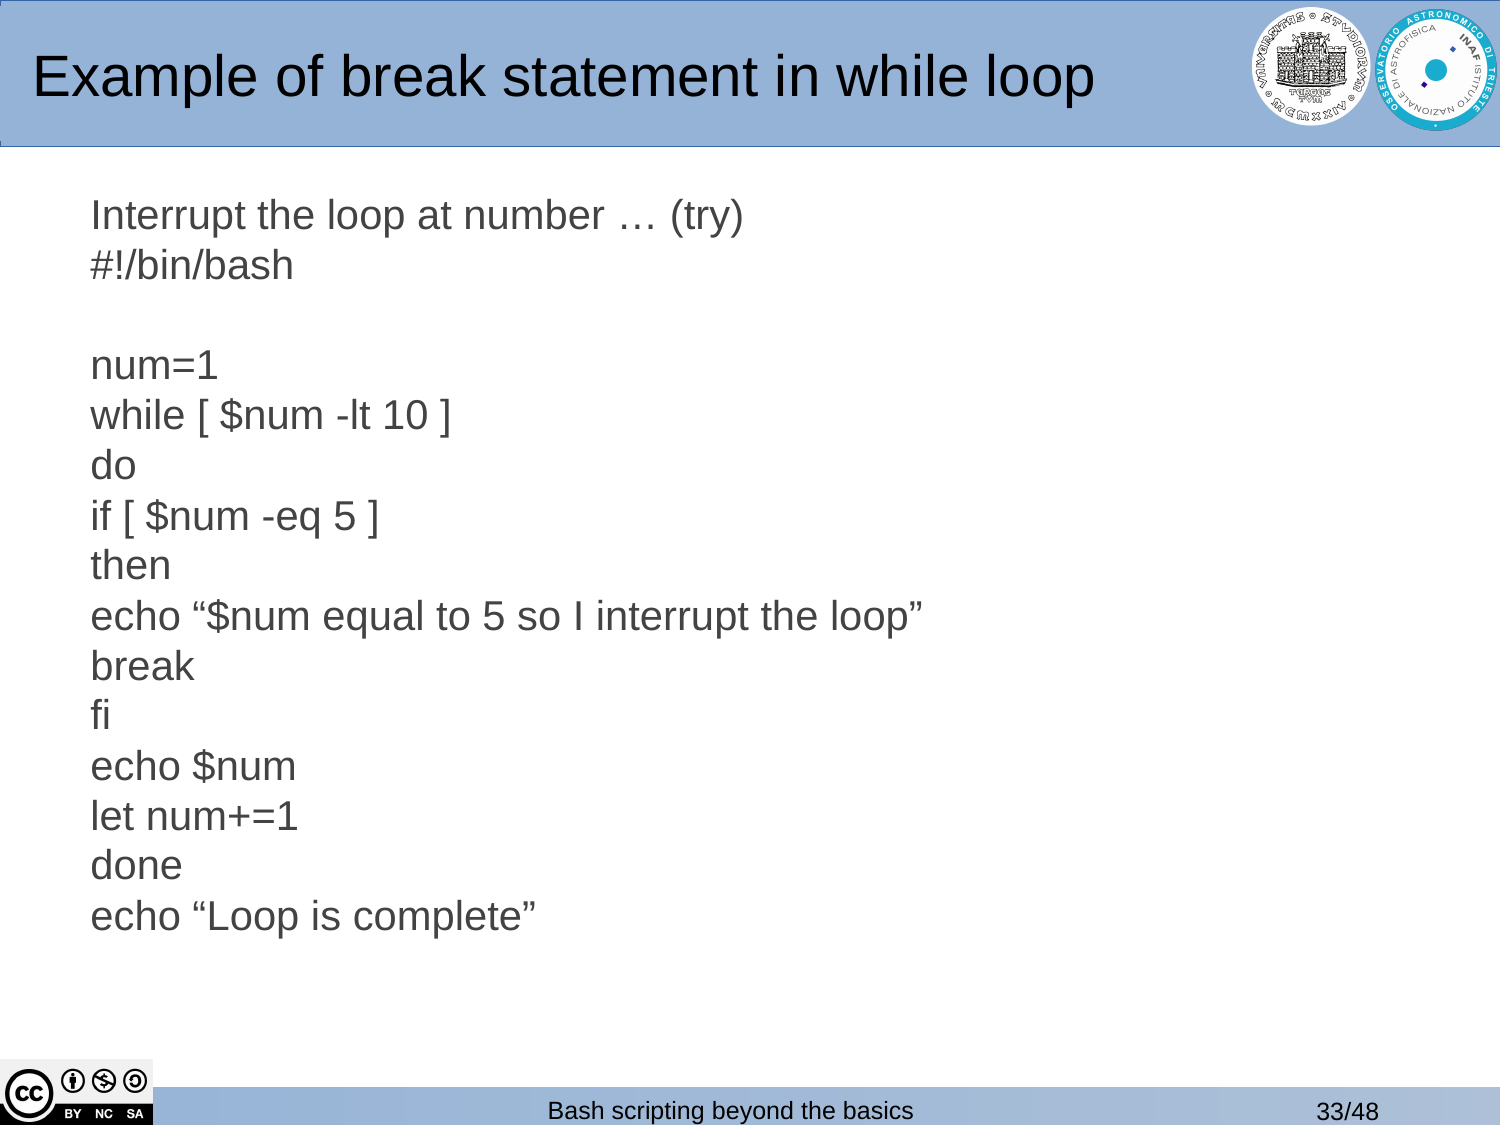

Example of break statement in while loop
# Interrupt the loop at number … (try)
#!/bin/bash
num=1
while [ $num -lt 10 ]
do
if [ $num -eq 5 ]
then
echo “$num equal to 5 so I interrupt the loop”
break
fi
echo $num
let num+=1
done
echo “Loop is complete”